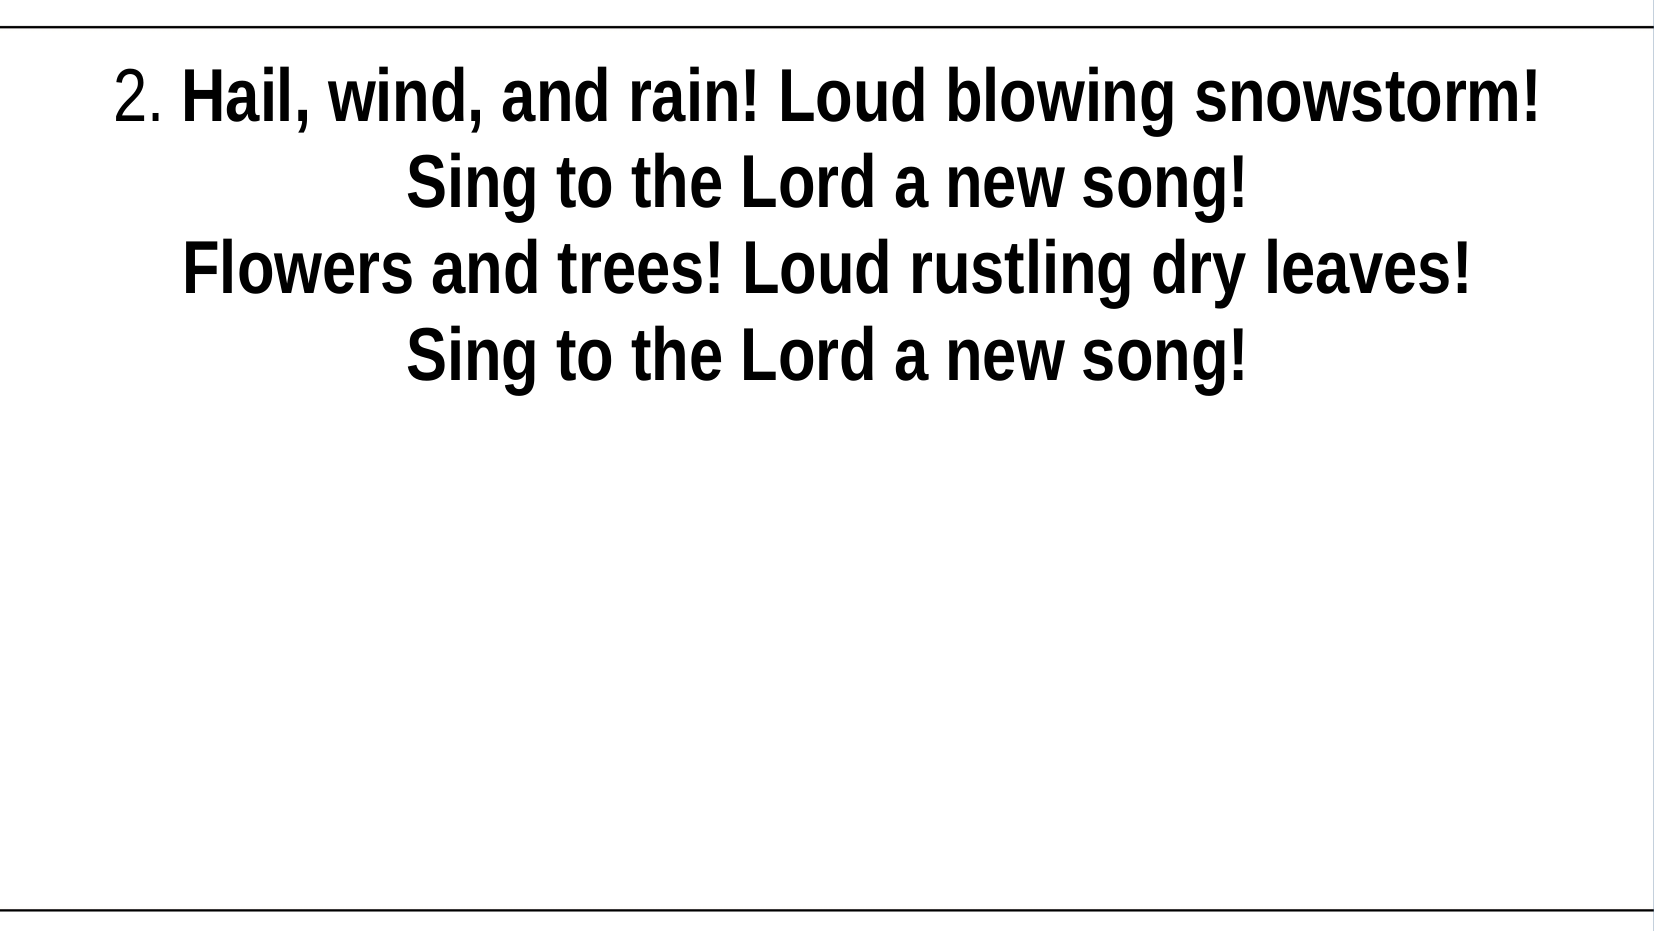

2. Hail, wind, and rain! Loud blowing snowstorm!
Sing to the Lord a new song!
Flowers and trees! Loud rustling dry leaves!
Sing to the Lord a new song!